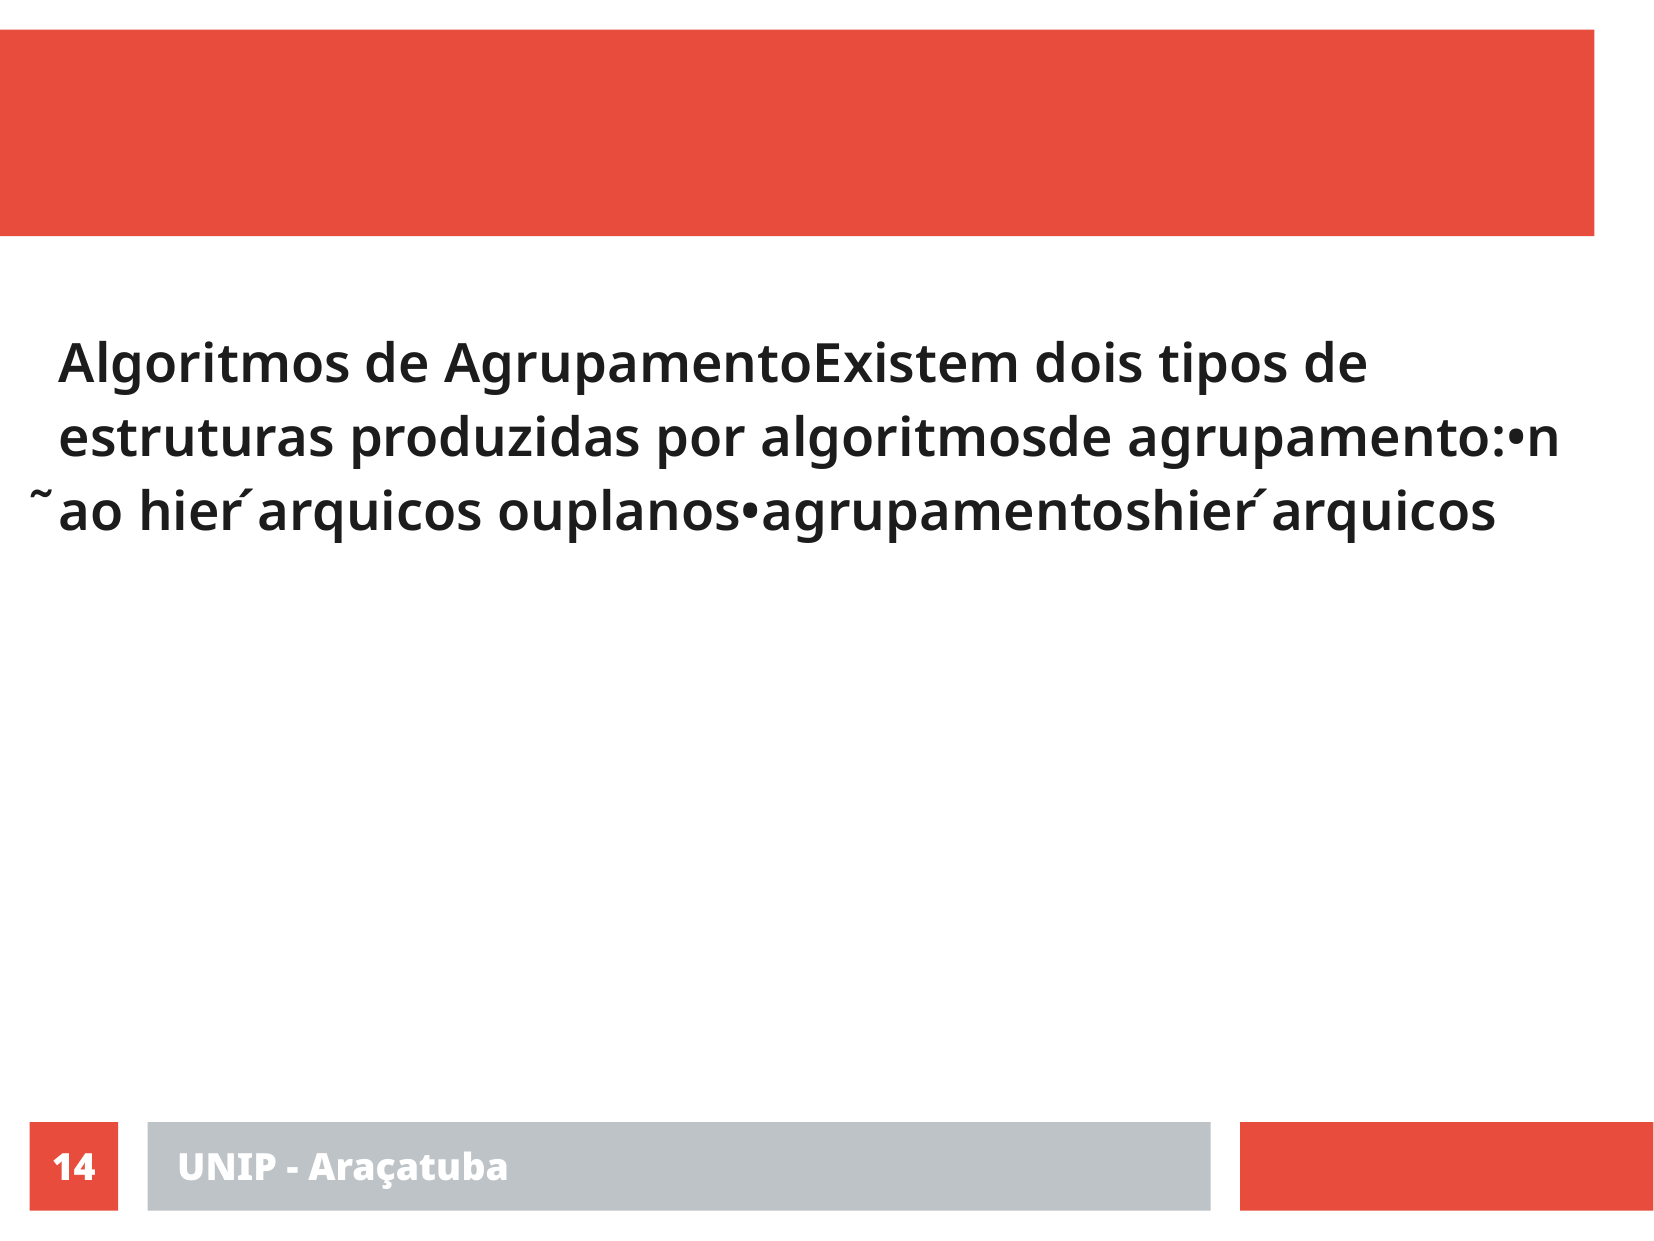

#
Algoritmos de AgrupamentoExistem dois tipos de estruturas produzidas por algoritmosde agrupamento:•n ̃ao hier ́arquicos ouplanos•agrupamentoshier ́arquicos
14
UNIP - Araçatuba